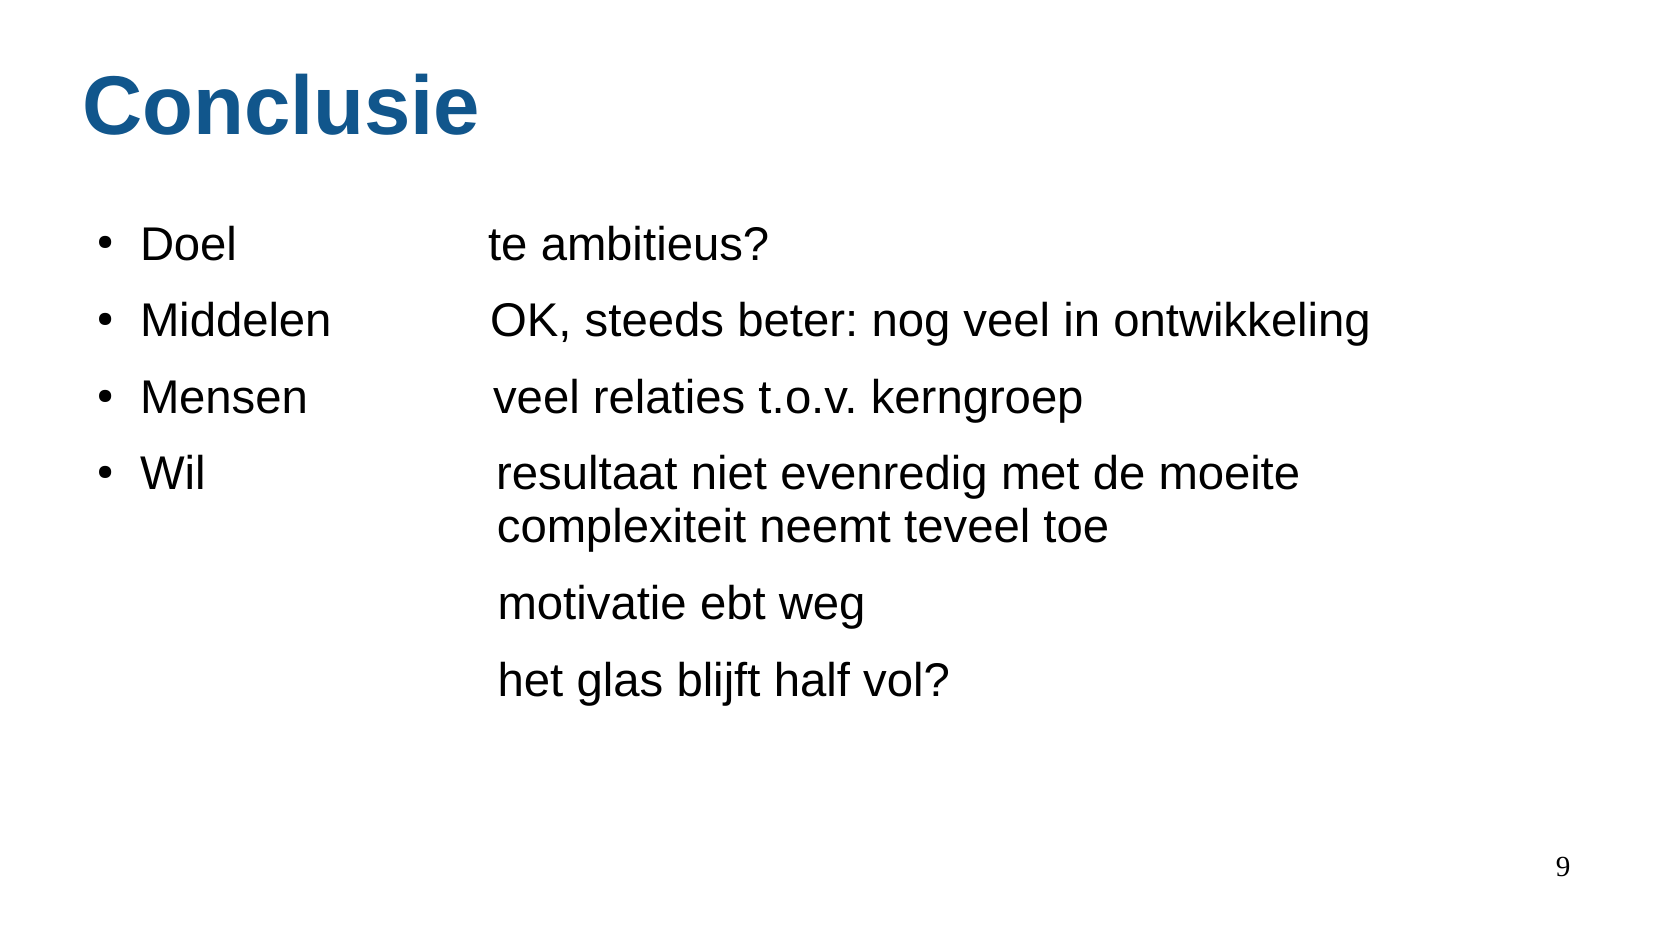

# Conclusie
Doel te ambitieus?
Middelen OK, steeds beter: nog veel in ontwikkeling
Mensen veel relaties t.o.v. kerngroep
Wil resultaat niet evenredig met de moeite
 complexiteit neemt teveel toe
 motivatie ebt weg
 het glas blijft half vol?
9